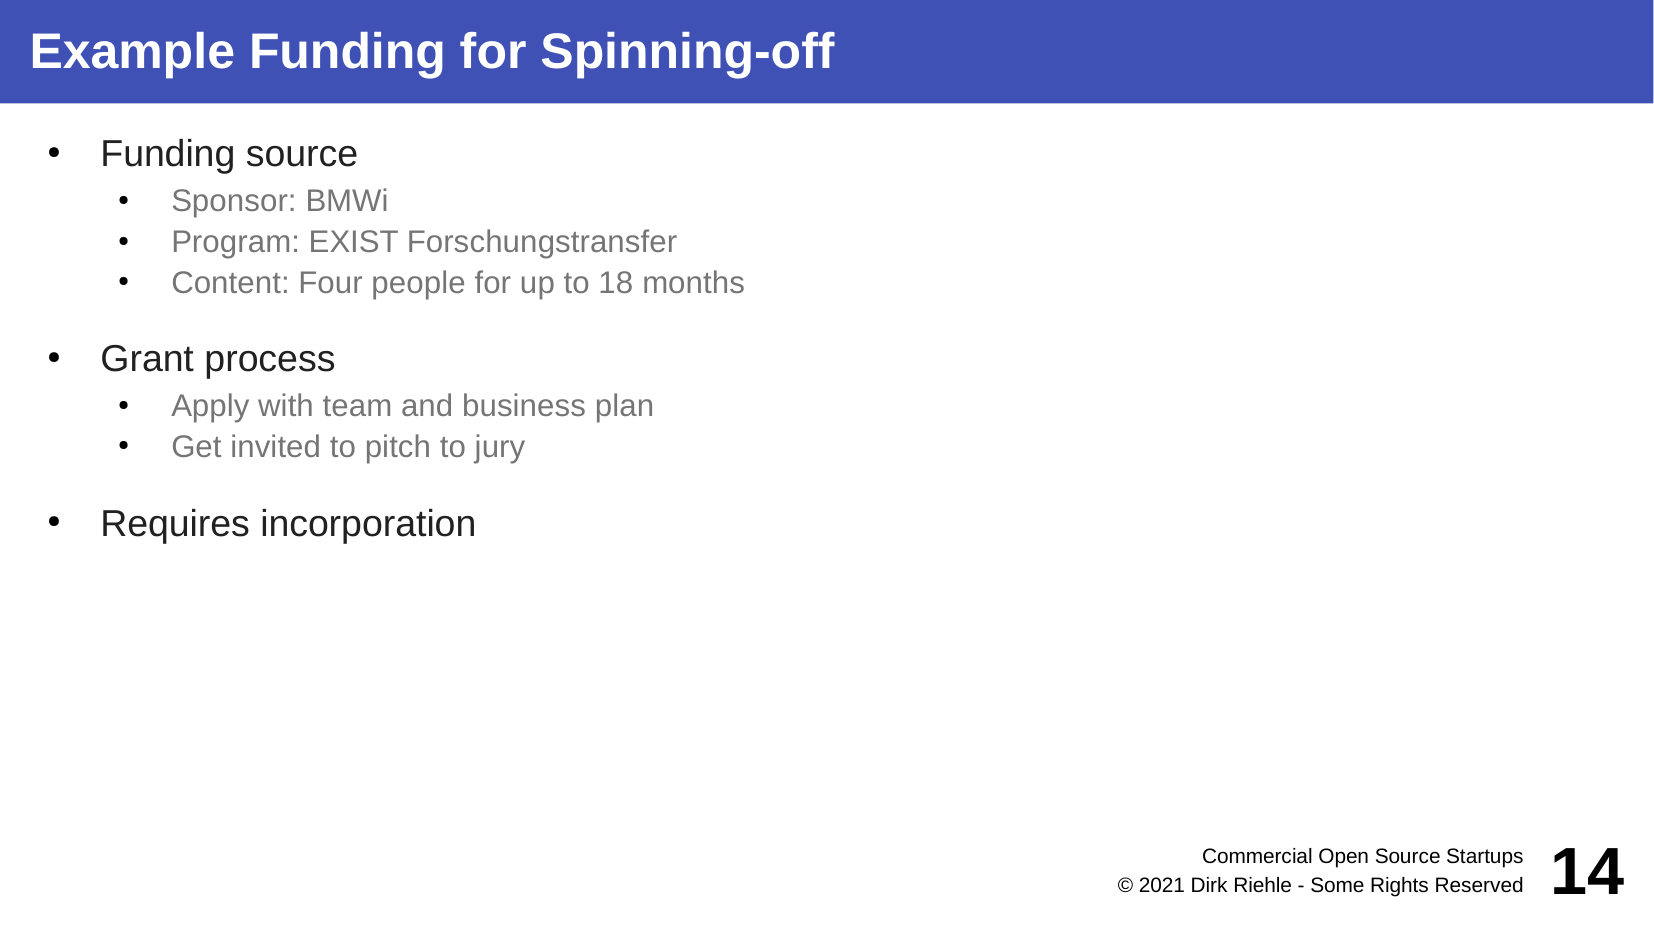

# Example Funding for Spinning-off
Funding source
Sponsor: BMWi
Program: EXIST Forschungstransfer
Content: Four people for up to 18 months
Grant process
Apply with team and business plan
Get invited to pitch to jury
Requires incorporation
Commercial Open Source Startups
14
© 2021 Dirk Riehle - Some Rights Reserved